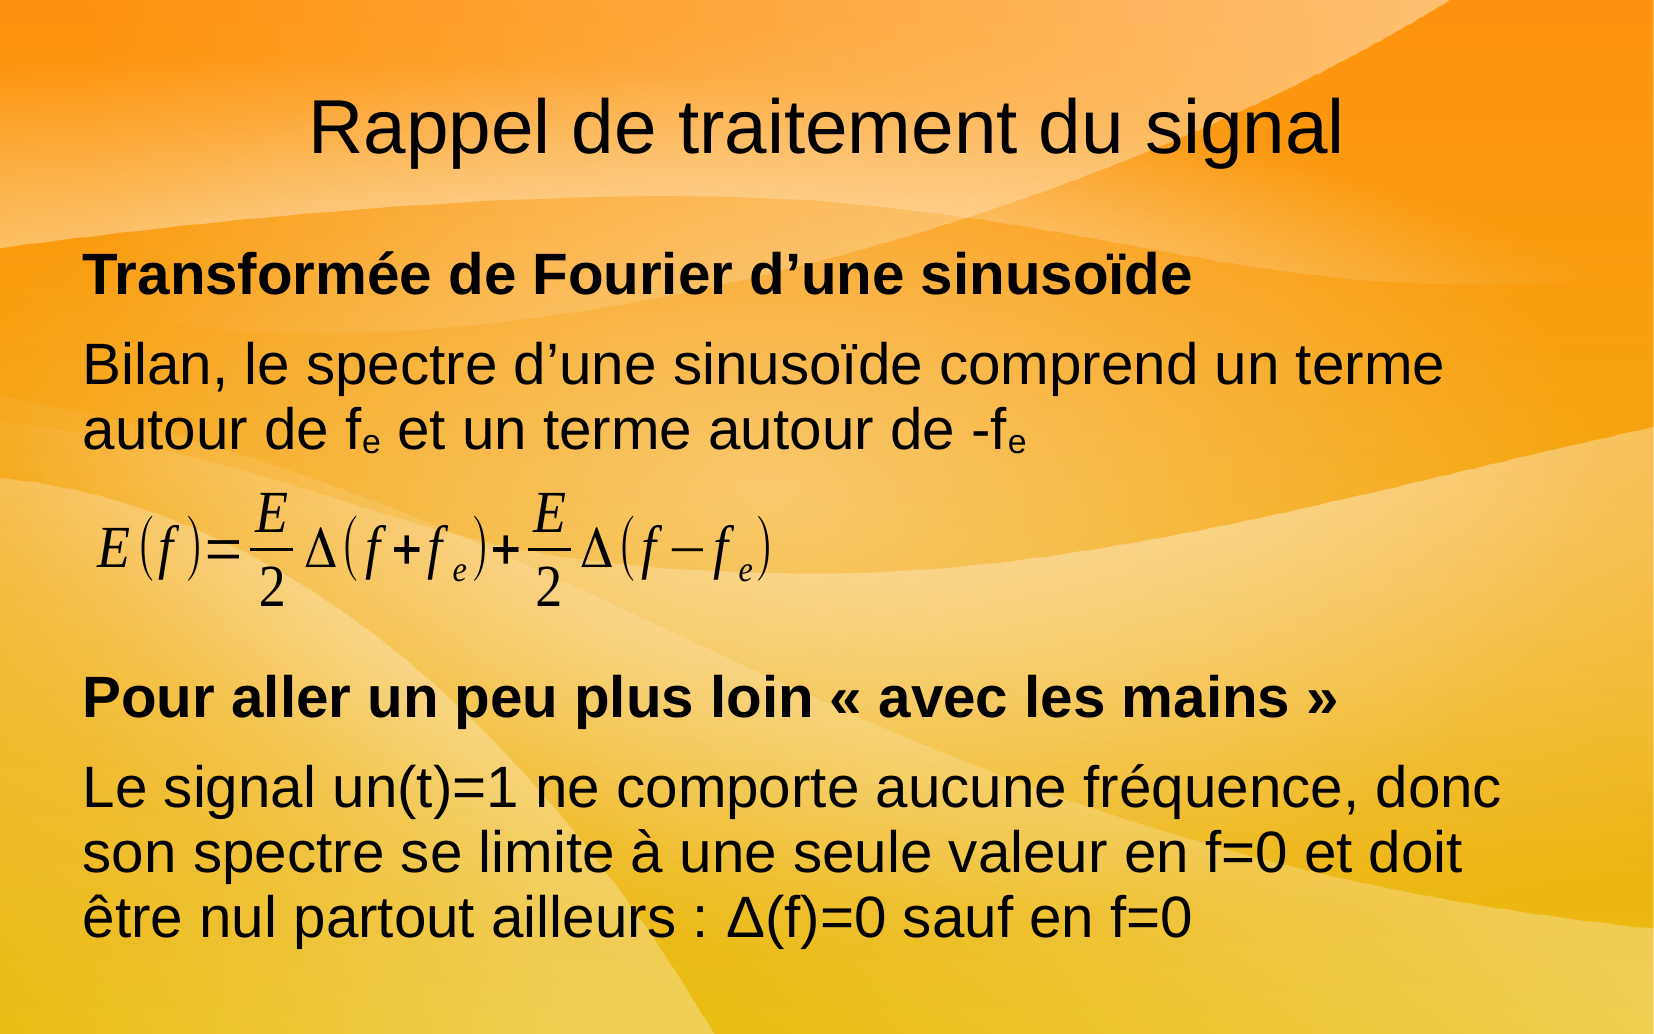

# Rappel de traitement du signal
Transformée de Fourier d’une sinusoïde
Bilan, le spectre d’une sinusoïde comprend un terme autour de fe et un terme autour de -fe
Pour aller un peu plus loin « avec les mains »
Le signal un(t)=1 ne comporte aucune fréquence, donc son spectre se limite à une seule valeur en f=0 et doit être nul partout ailleurs : Δ(f)=0 sauf en f=0